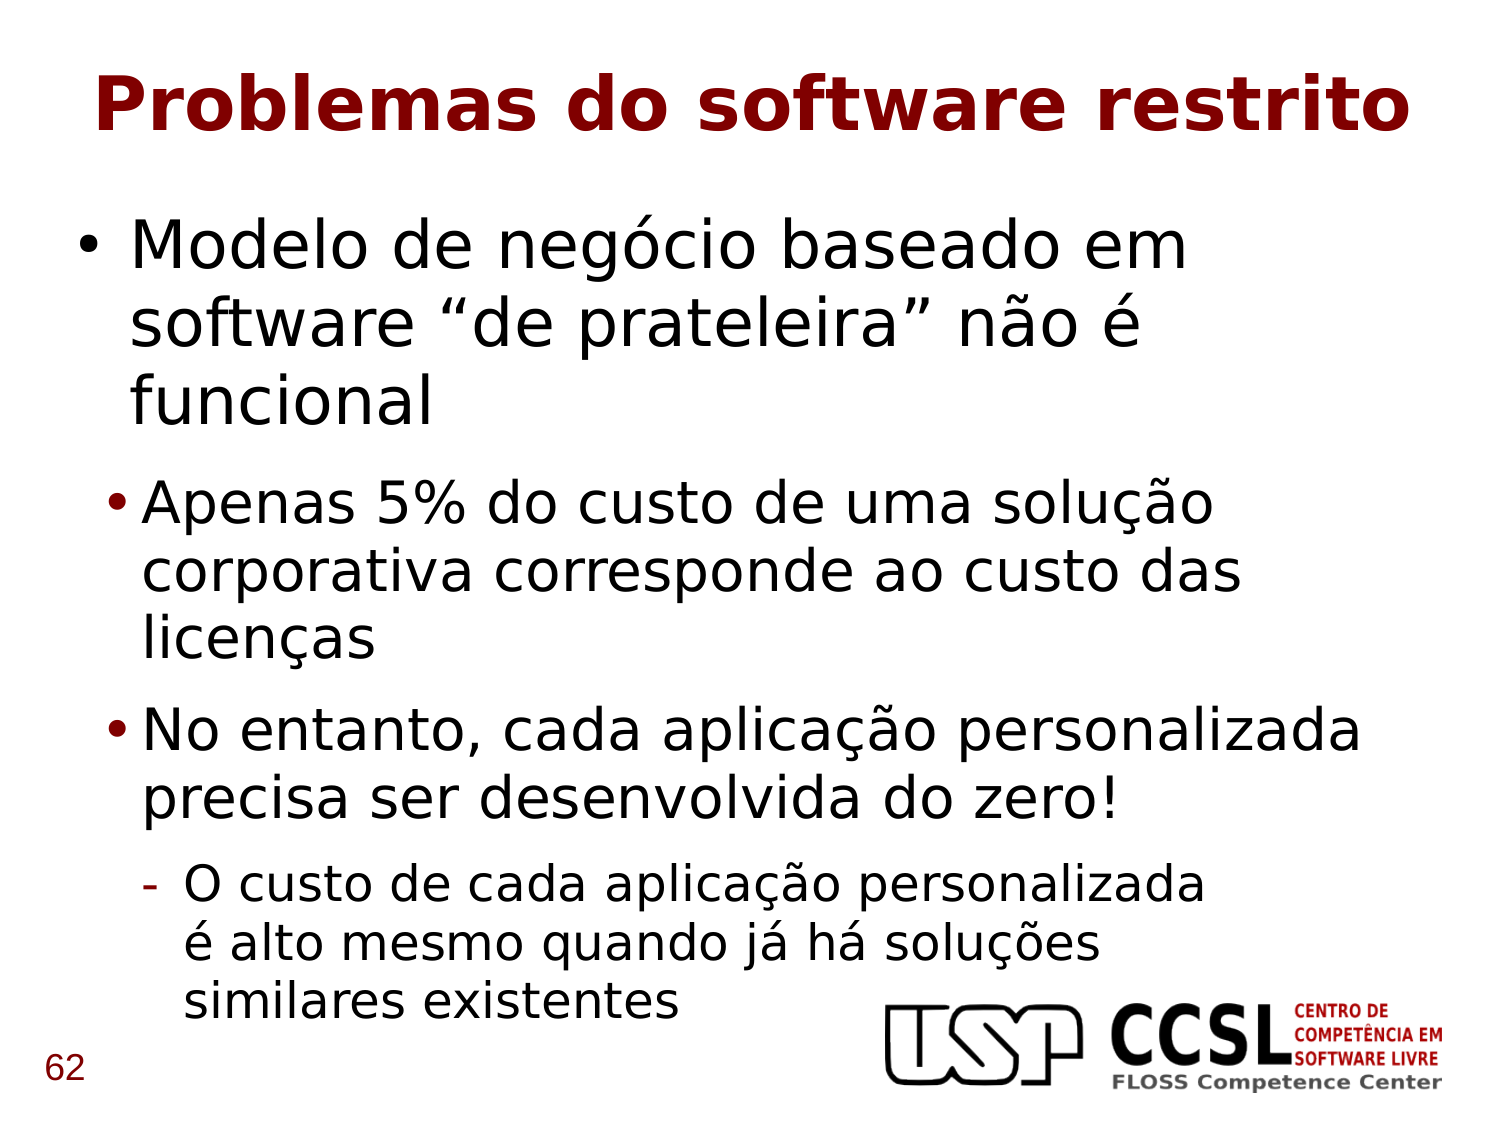

# Problemas do software restrito
Modelo de negócio baseado em software “de prateleira” não é funcional
Apenas 5% do custo de uma solução corporativa corresponde ao custo das licenças
No entanto, cada aplicação personalizada precisa ser desenvolvida do zero!
O custo de cada aplicação personalizada
é alto mesmo quando já há soluções
similares existentes